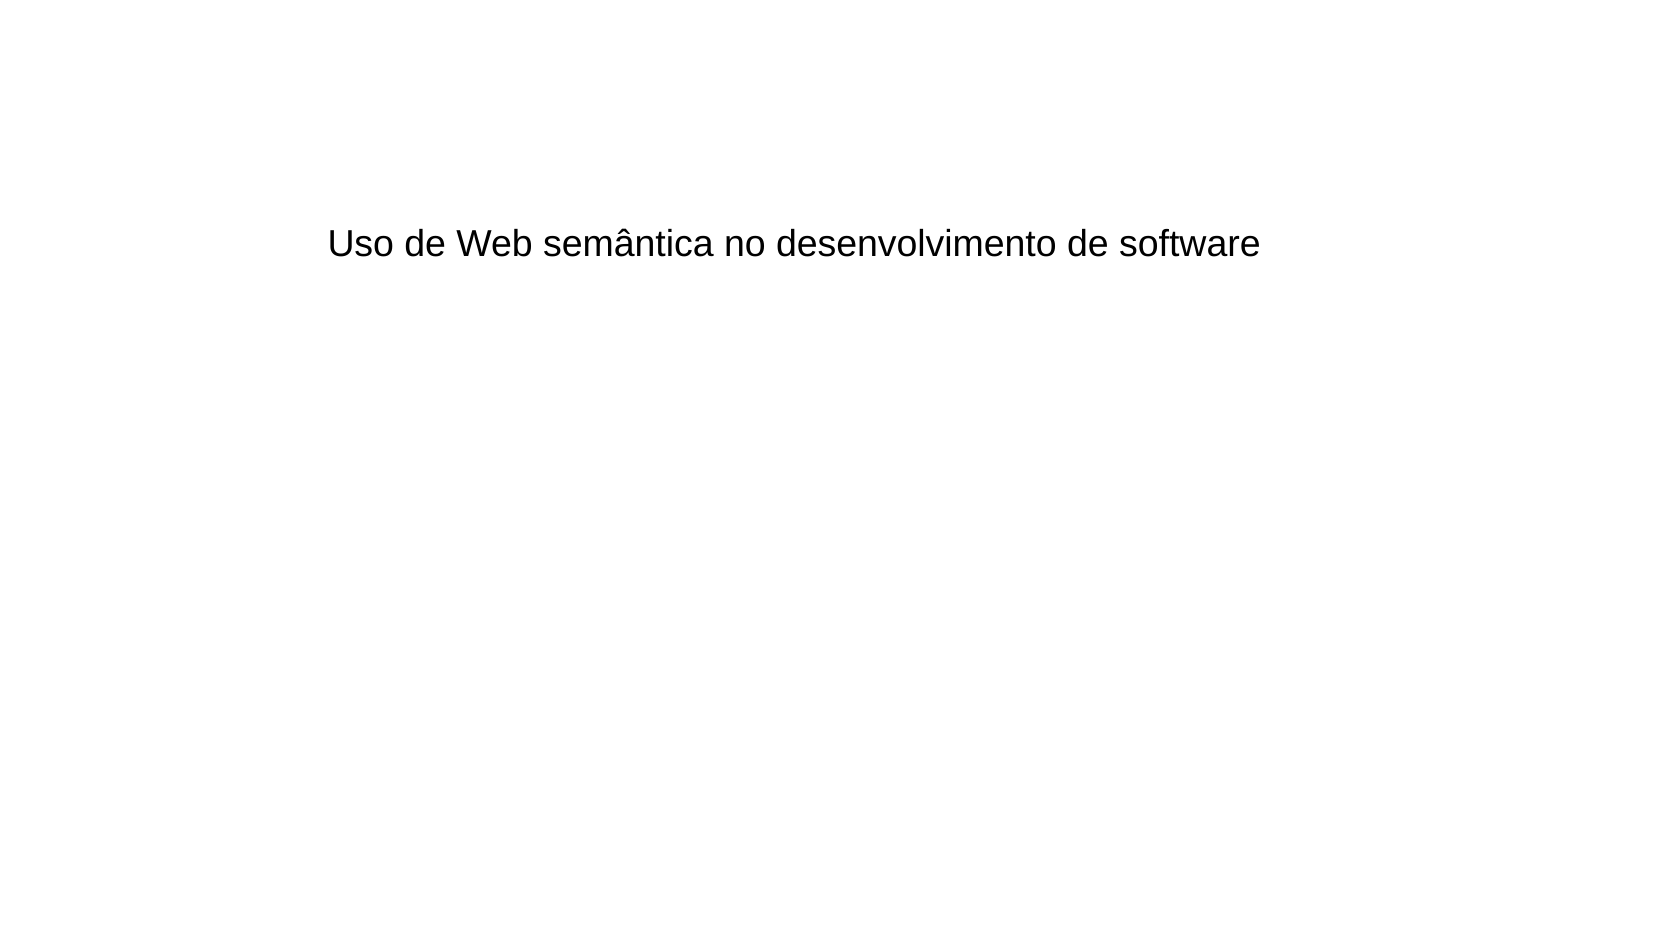

Uso de Web semântica no desenvolvimento de software